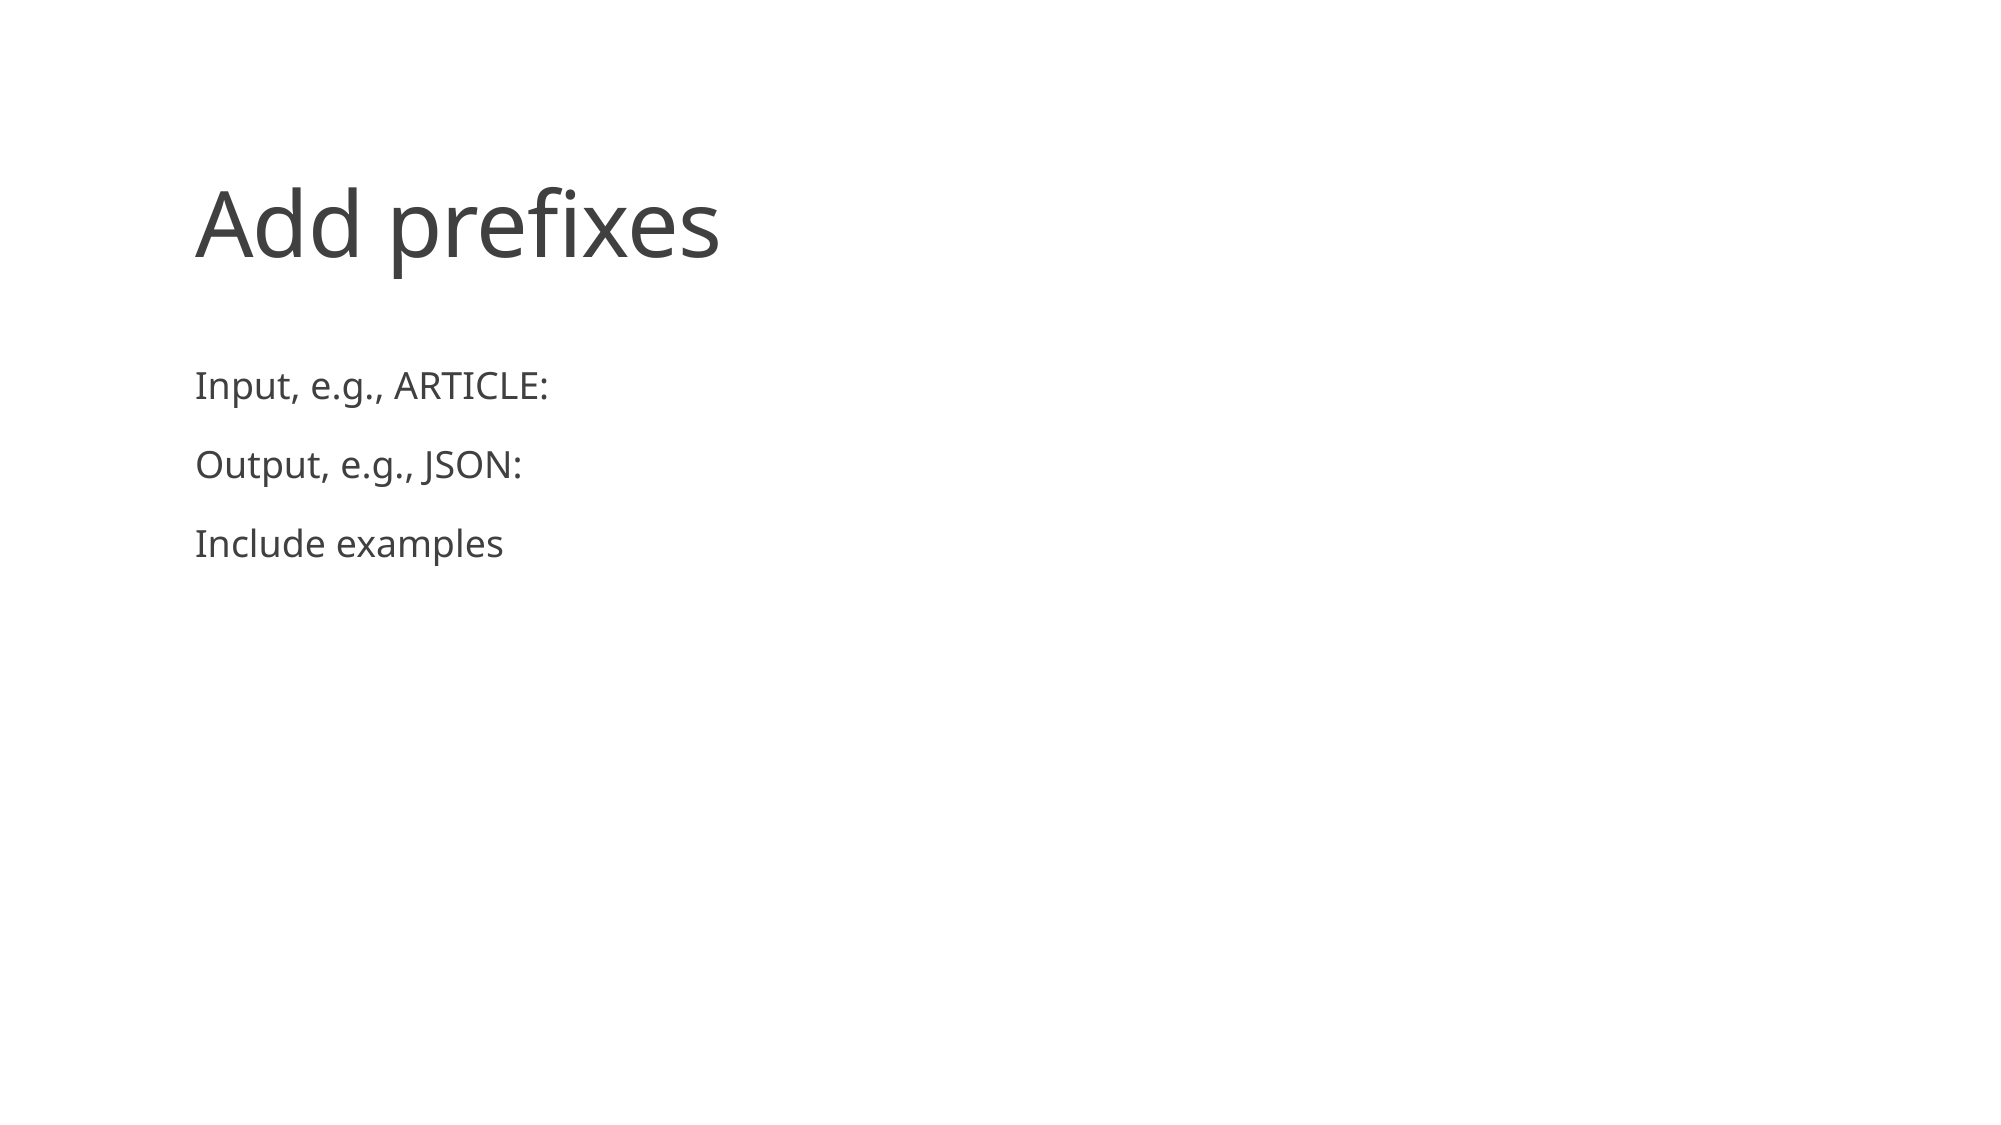

# Add prefixes
Input, e.g., ARTICLE:
Output, e.g., JSON:
Include examples